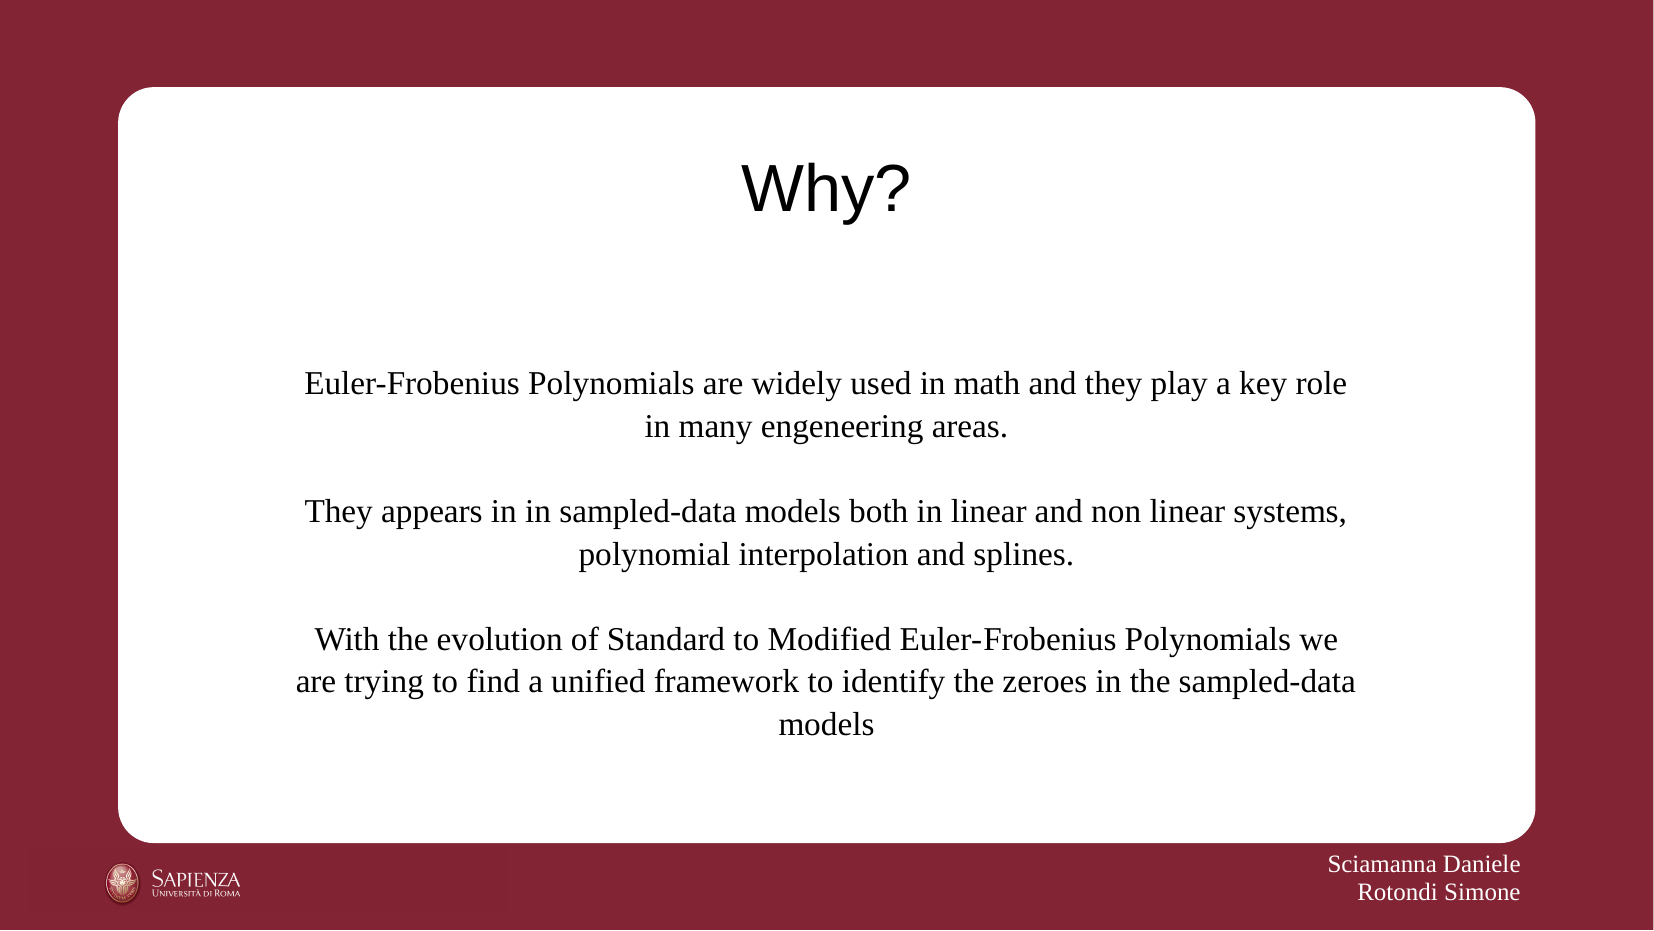

# Why?
Euler-Frobenius Polynomials are widely used in math and they play a key role in many engeneering areas.
They appears in in sampled-data models both in linear and non linear systems, polynomial interpolation and splines.
With the evolution of Standard to Modified Euler-Frobenius Polynomials we are trying to find a unified framework to identify the zeroes in the sampled-data models
Sciamanna Daniele
Rotondi Simone